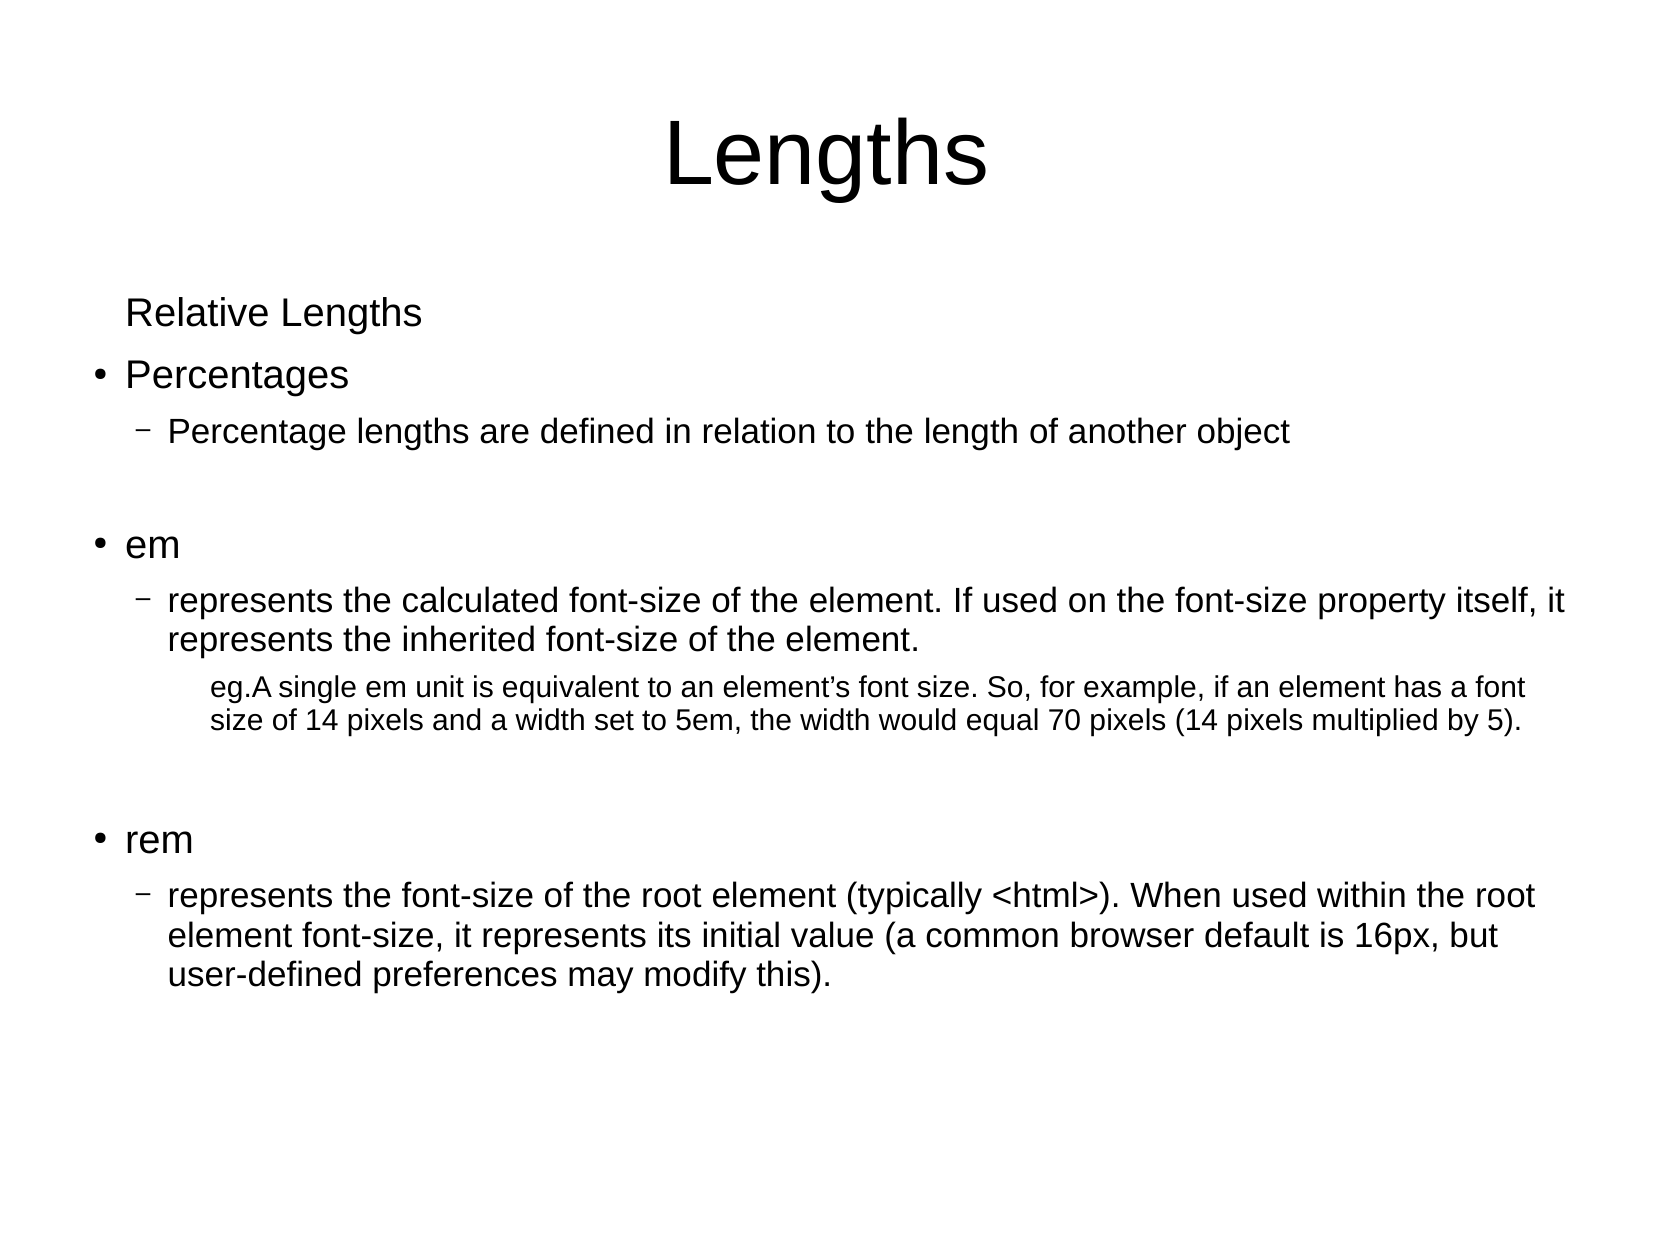

# Lengths
Relative Lengths
Percentages
Percentage lengths are defined in relation to the length of another object
em
represents the calculated font-size of the element. If used on the font-size property itself, it represents the inherited font-size of the element.
eg.A single em unit is equivalent to an element’s font size. So, for example, if an element has a font size of 14 pixels and a width set to 5em, the width would equal 70 pixels (14 pixels multiplied by 5).
rem
represents the font-size of the root element (typically <html>). When used within the root element font-size, it represents its initial value (a common browser default is 16px, but user-defined preferences may modify this).